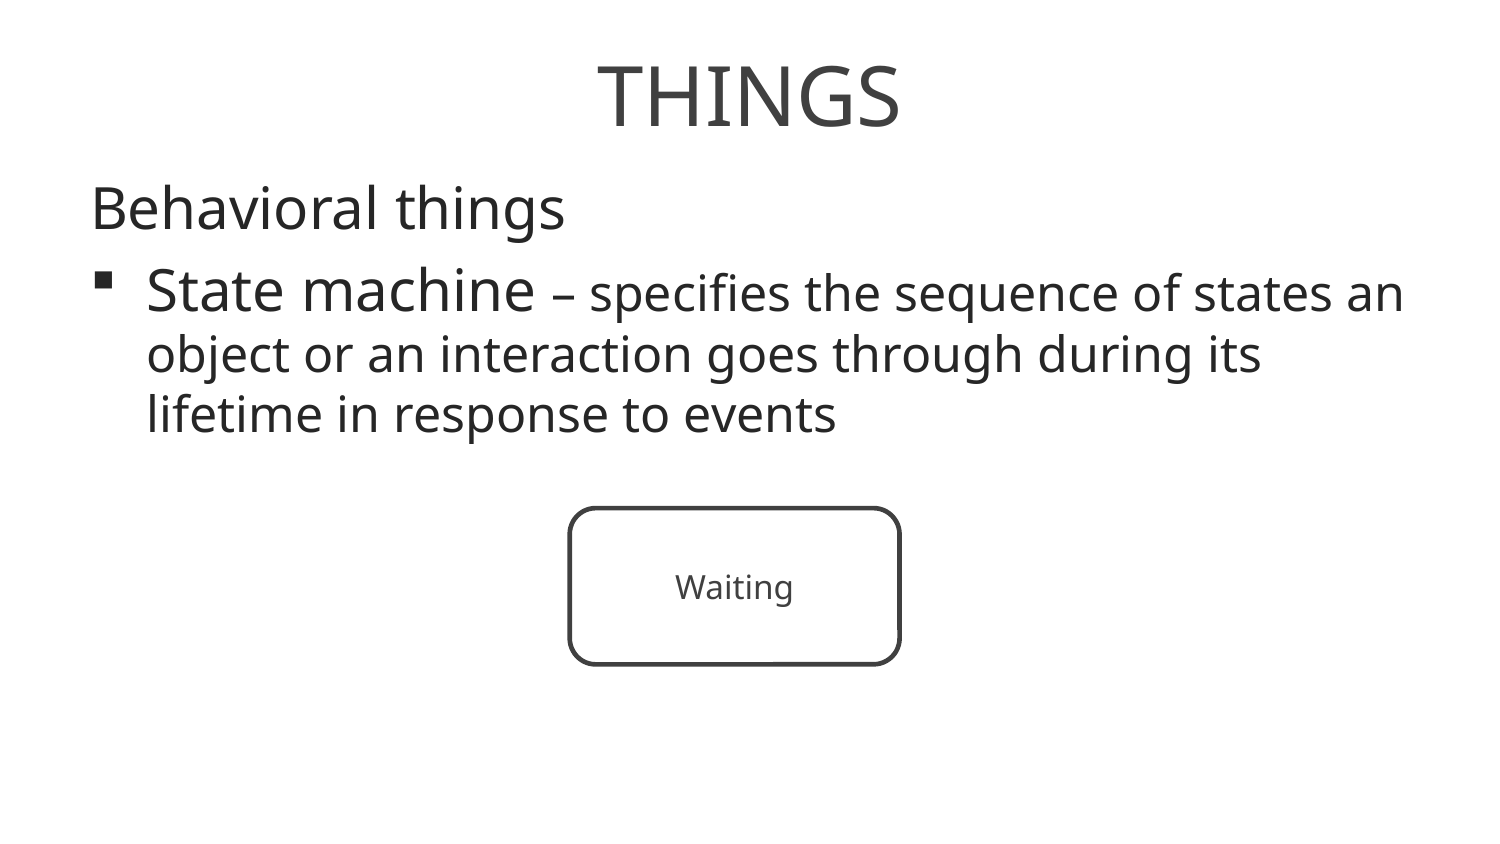

# THINGS
Behavioral things
State machine – specifies the sequence of states an object or an interaction goes through during its lifetime in response to events
Waiting